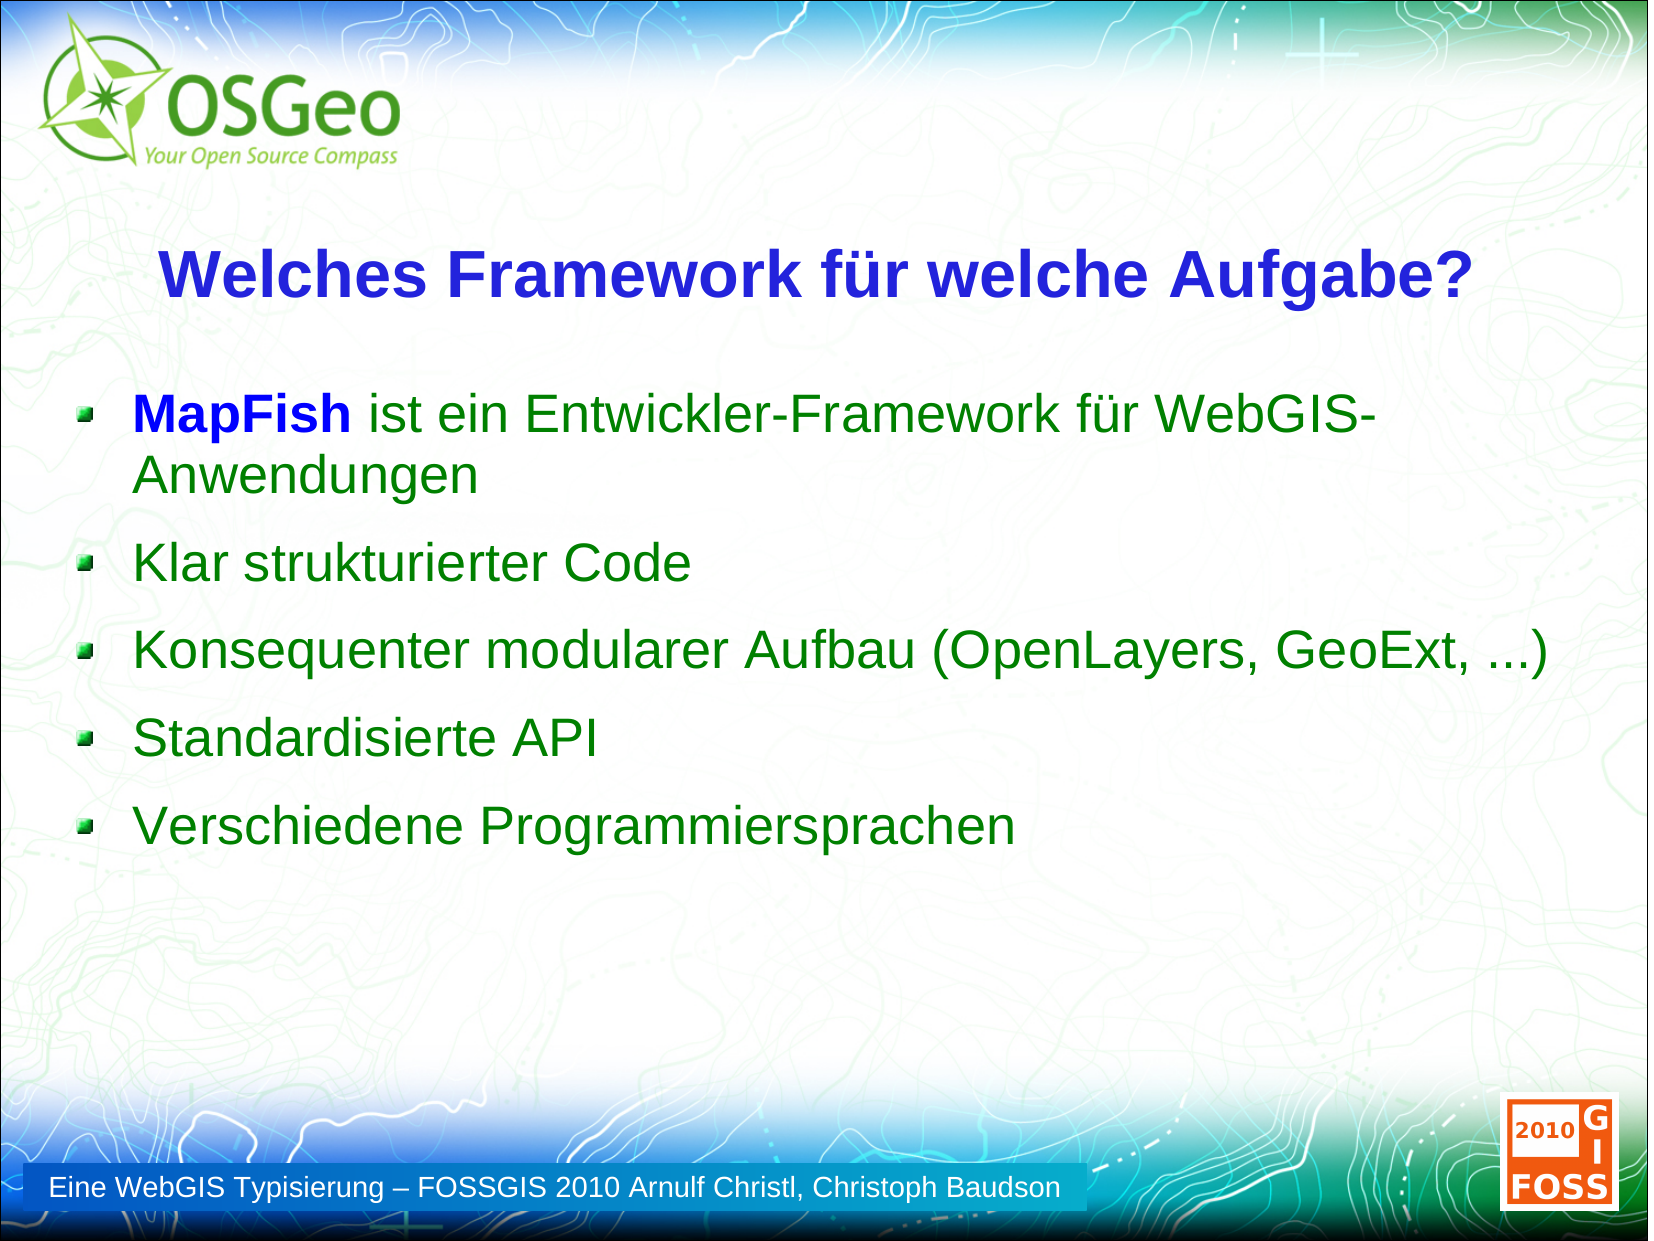

# Welches Framework für welche Aufgabe?
MapFish ist ein Entwickler-Framework für WebGIS-Anwendungen
Klar strukturierter Code
Konsequenter modularer Aufbau (OpenLayers, GeoExt, ...)
Standardisierte API
Verschiedene Programmiersprachen